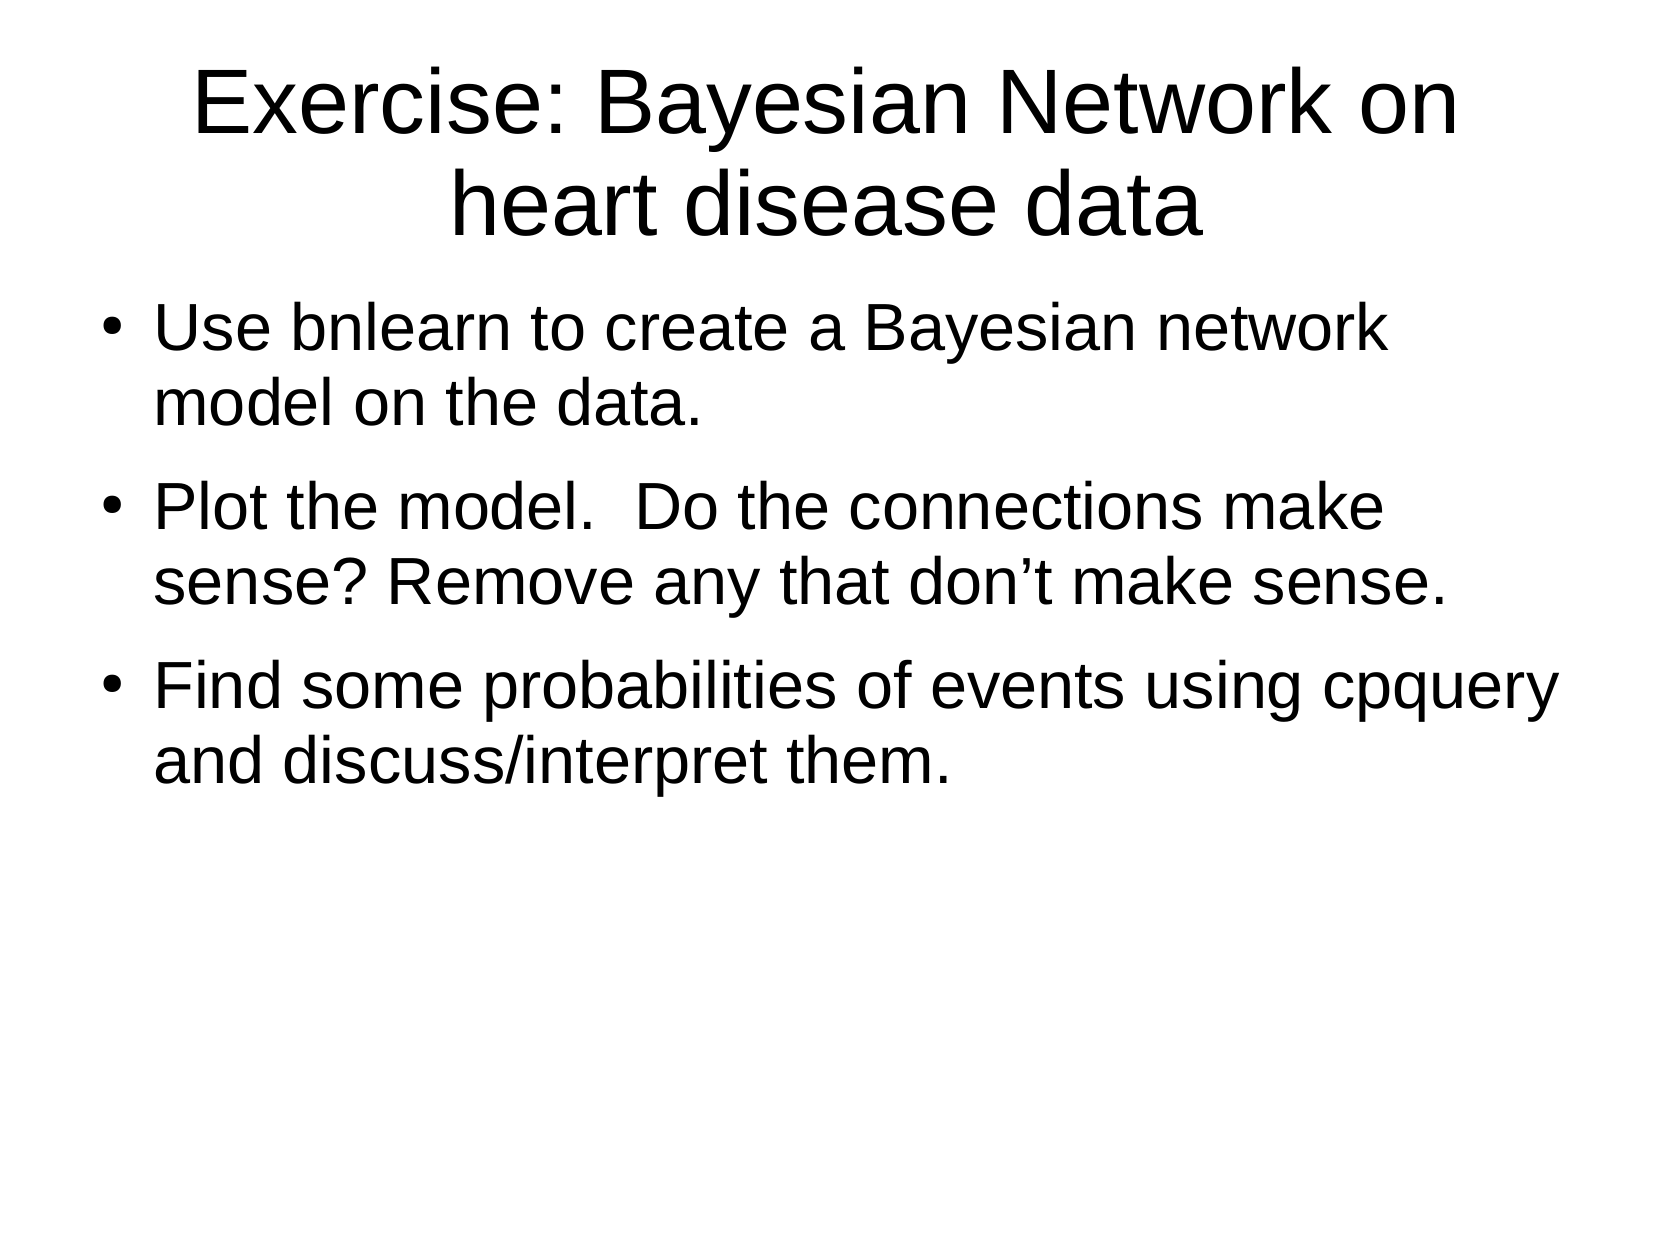

# Exercise: Bayesian Network on heart disease data
Use bnlearn to create a Bayesian network model on the data.
Plot the model. Do the connections make sense? Remove any that don’t make sense.
Find some probabilities of events using cpquery and discuss/interpret them.